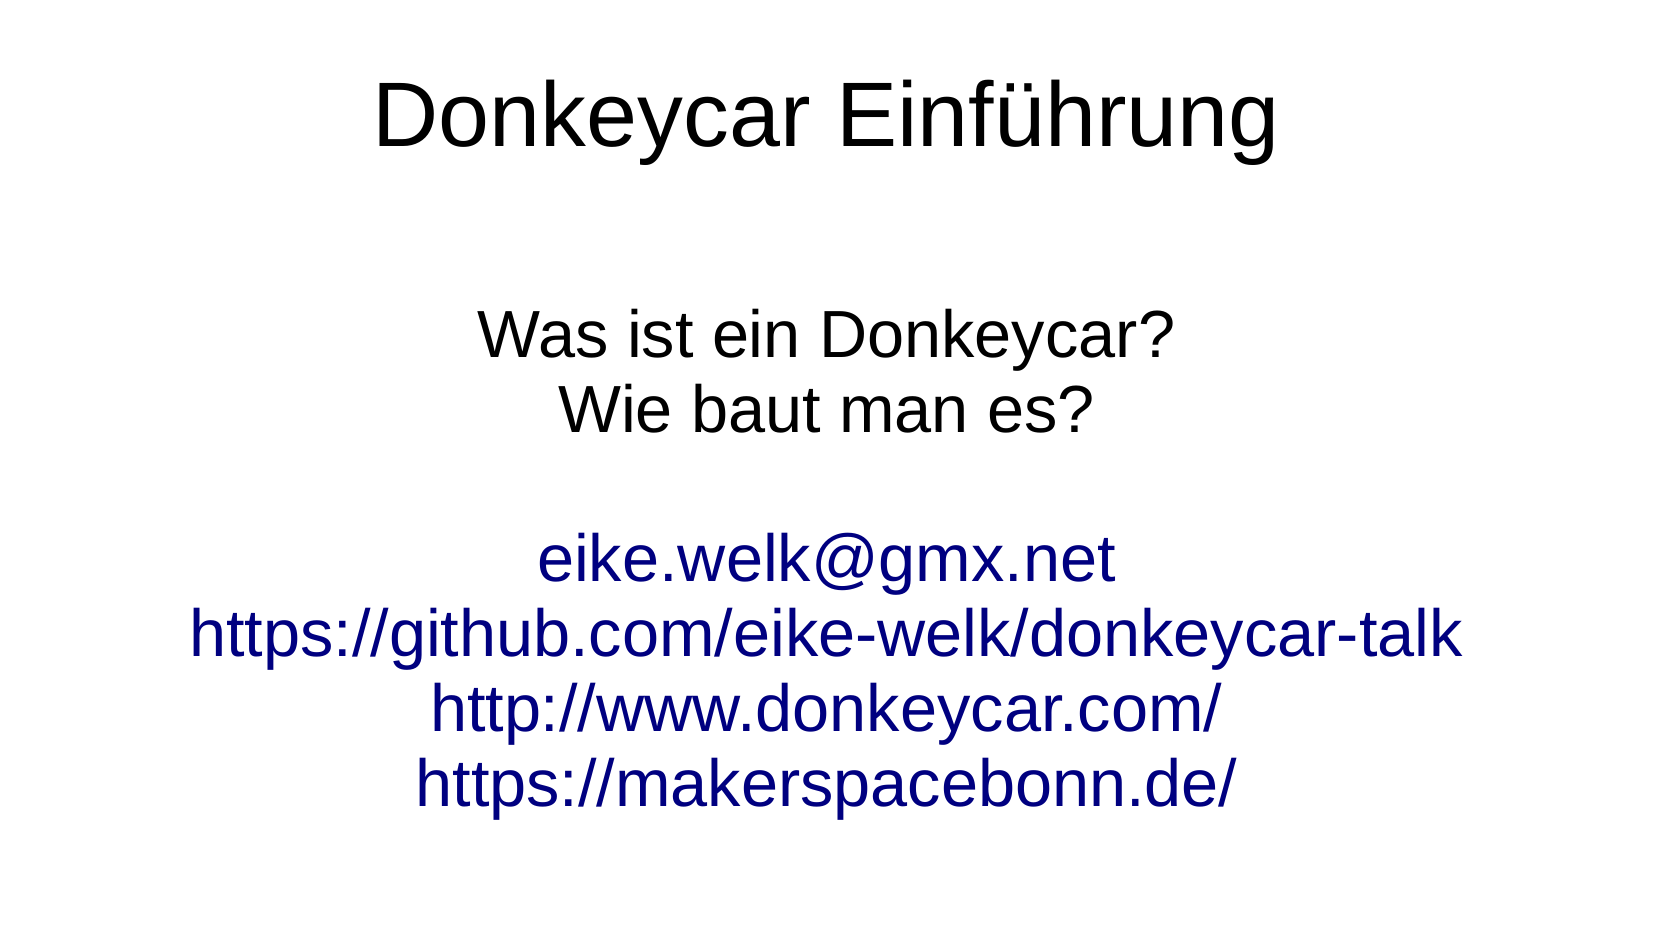

# Donkeycar Einführung
Was ist ein Donkeycar?
Wie baut man es?
eike.welk@gmx.net
https://github.com/eike-welk/donkeycar-talk
http://www.donkeycar.com/
https://makerspacebonn.de/